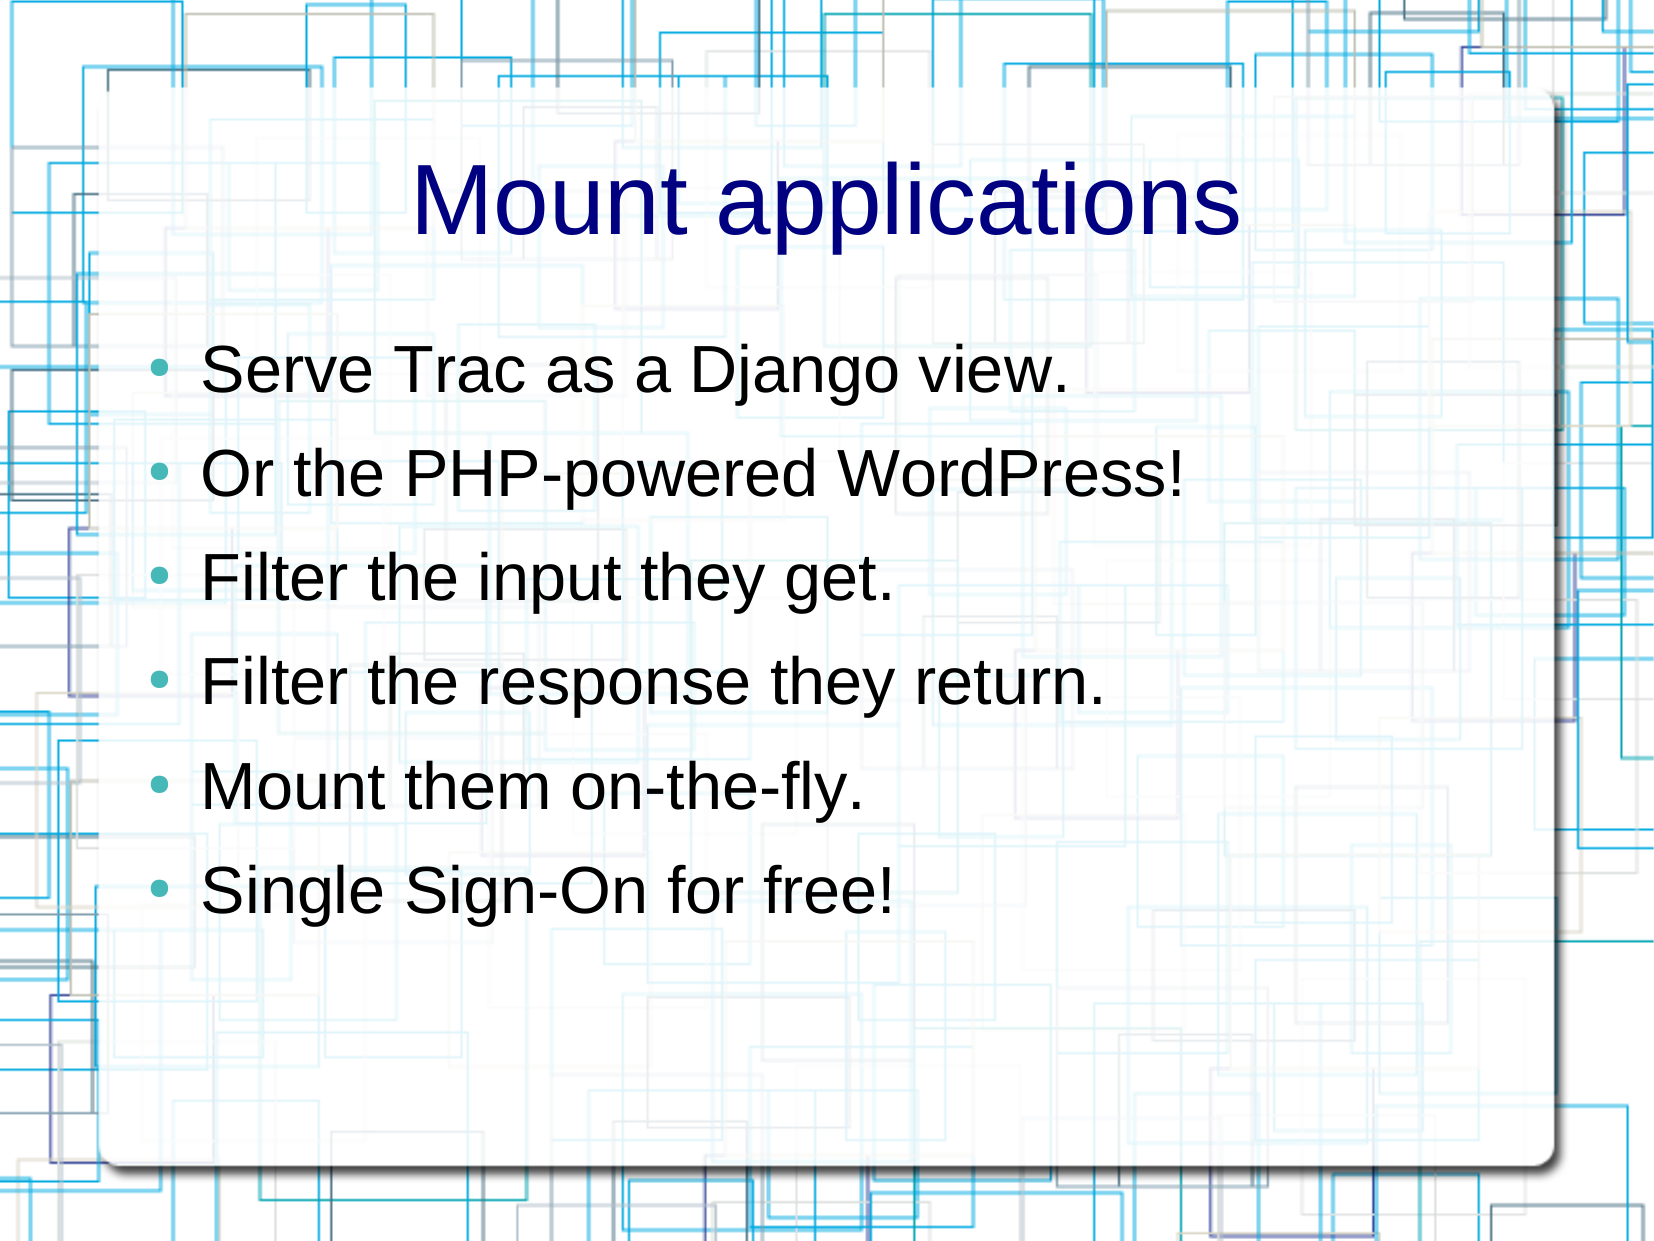

# Mount applications
Serve Trac as a Django view.
Or the PHP-powered WordPress!
Filter the input they get.
Filter the response they return.
Mount them on-the-fly.
Single Sign-On for free!